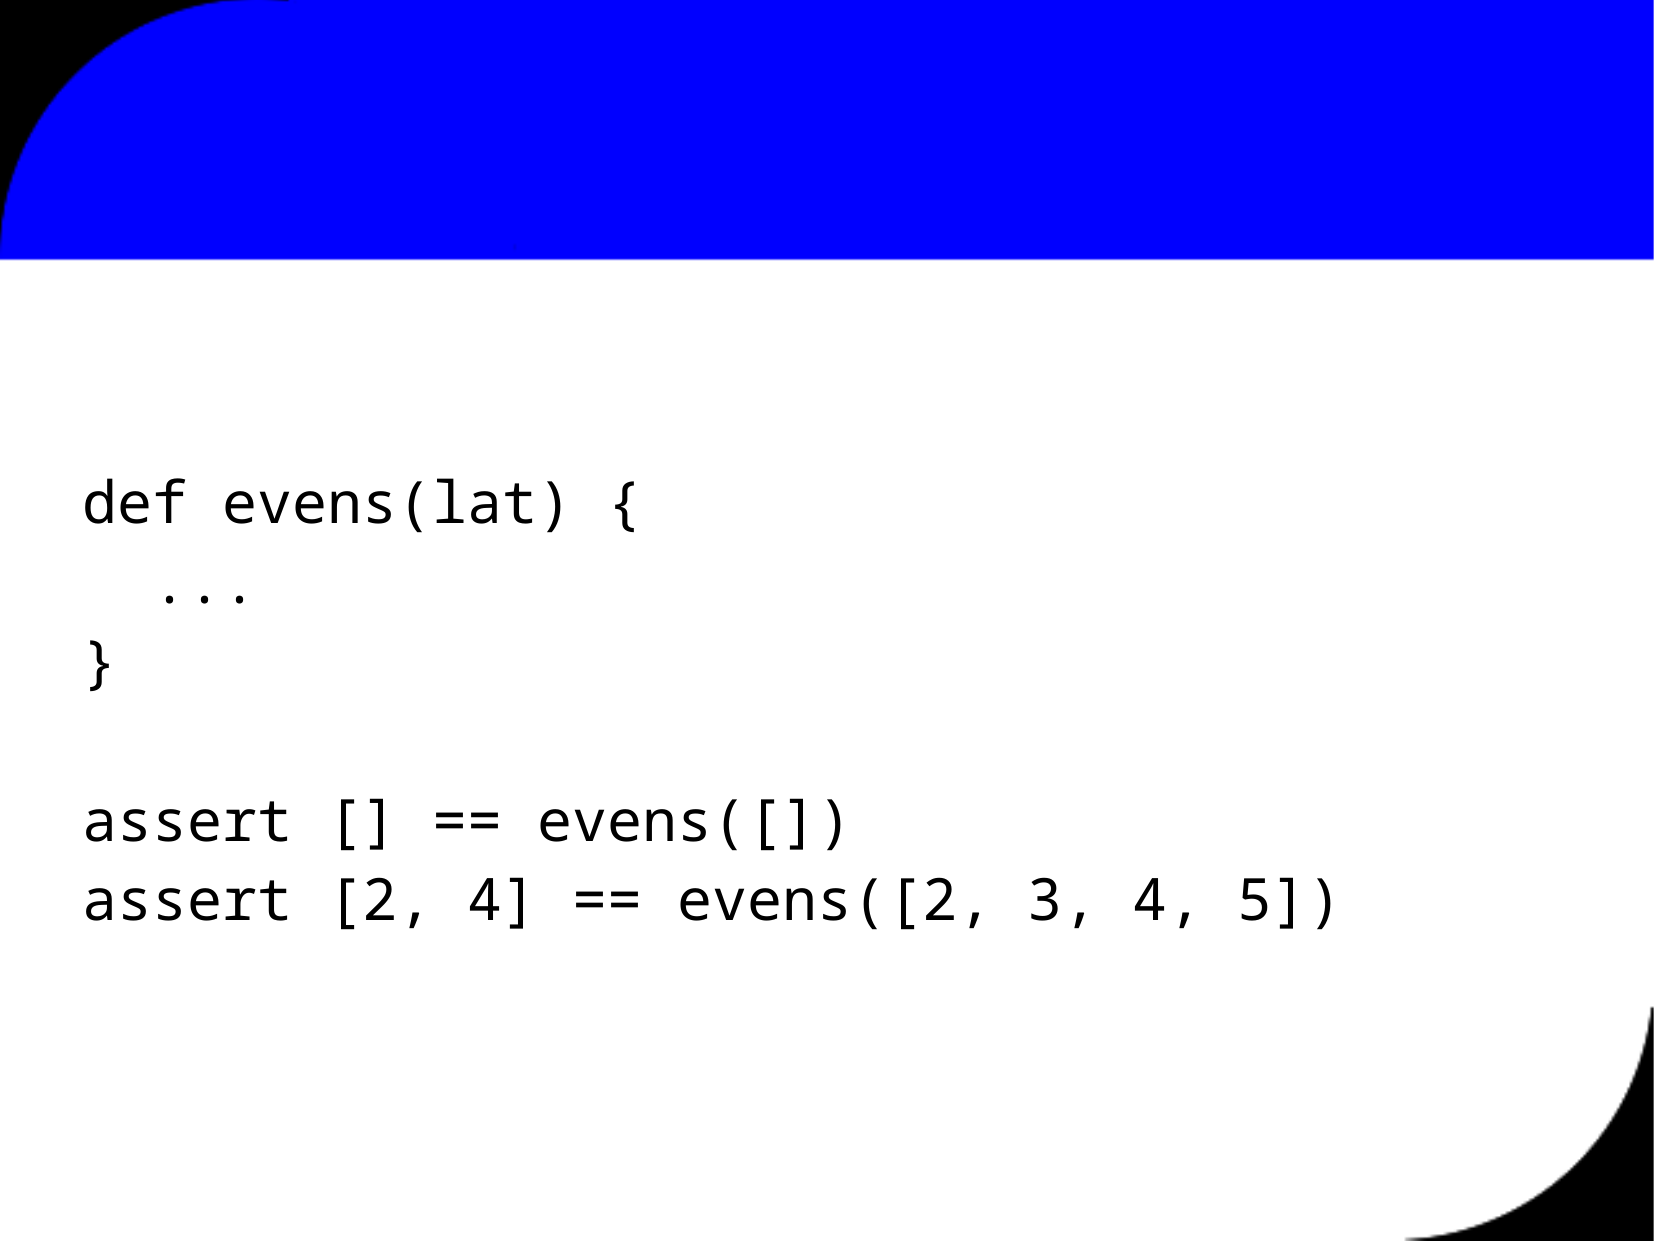

# def evens(lat) {
 ...
}
assert [] == evens([])
assert [2, 4] == evens([2, 3, 4, 5])